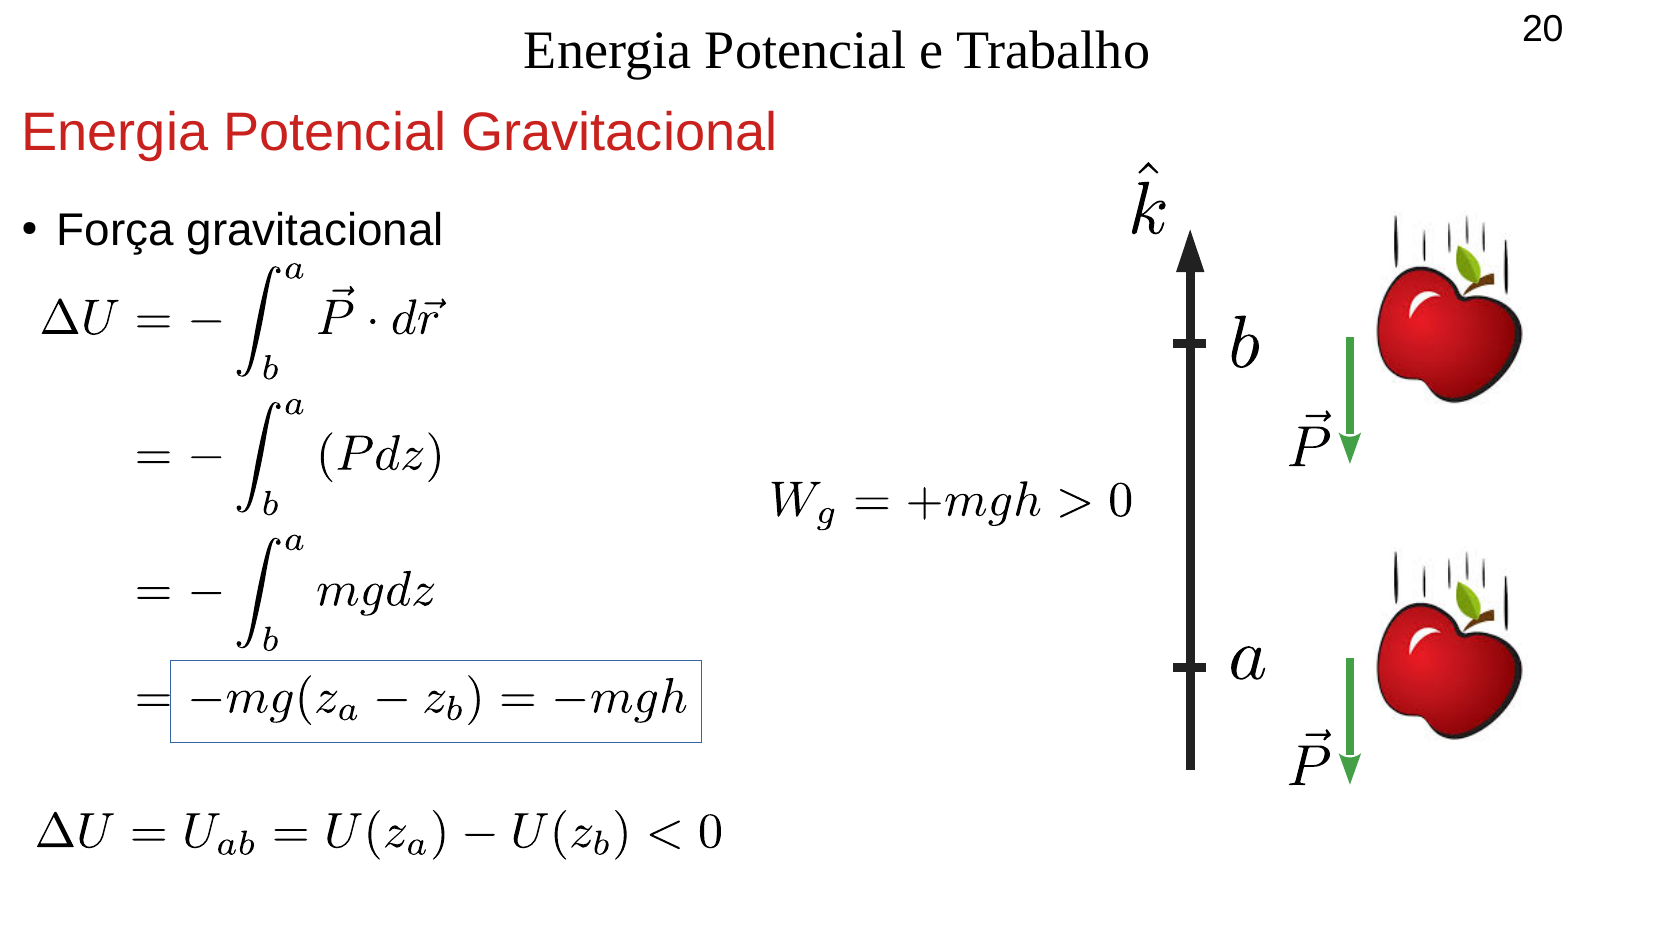

Energia Potencial e Trabalho
Energia Potencial Gravitacional
Força gravitacional